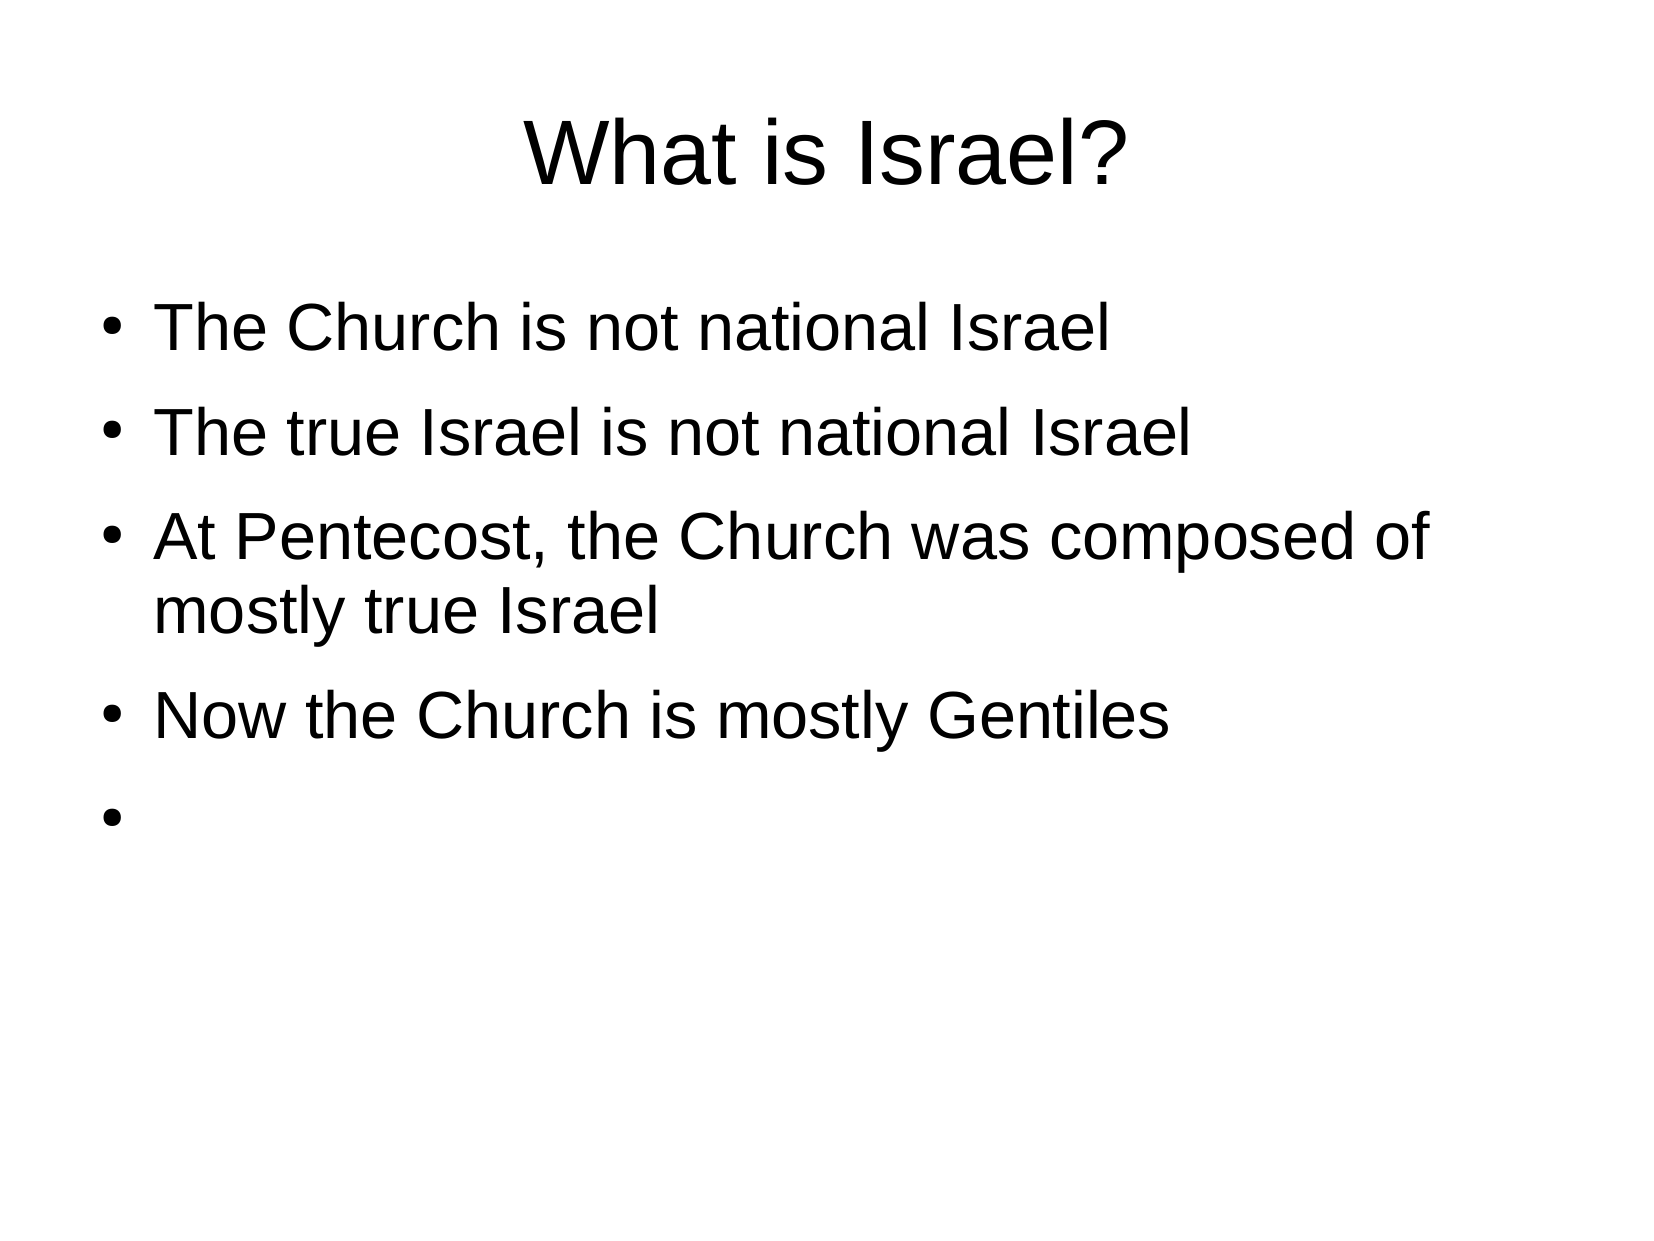

# What is Israel?
The Church is not national Israel
The true Israel is not national Israel
At Pentecost, the Church was composed of mostly true Israel
Now the Church is mostly Gentiles